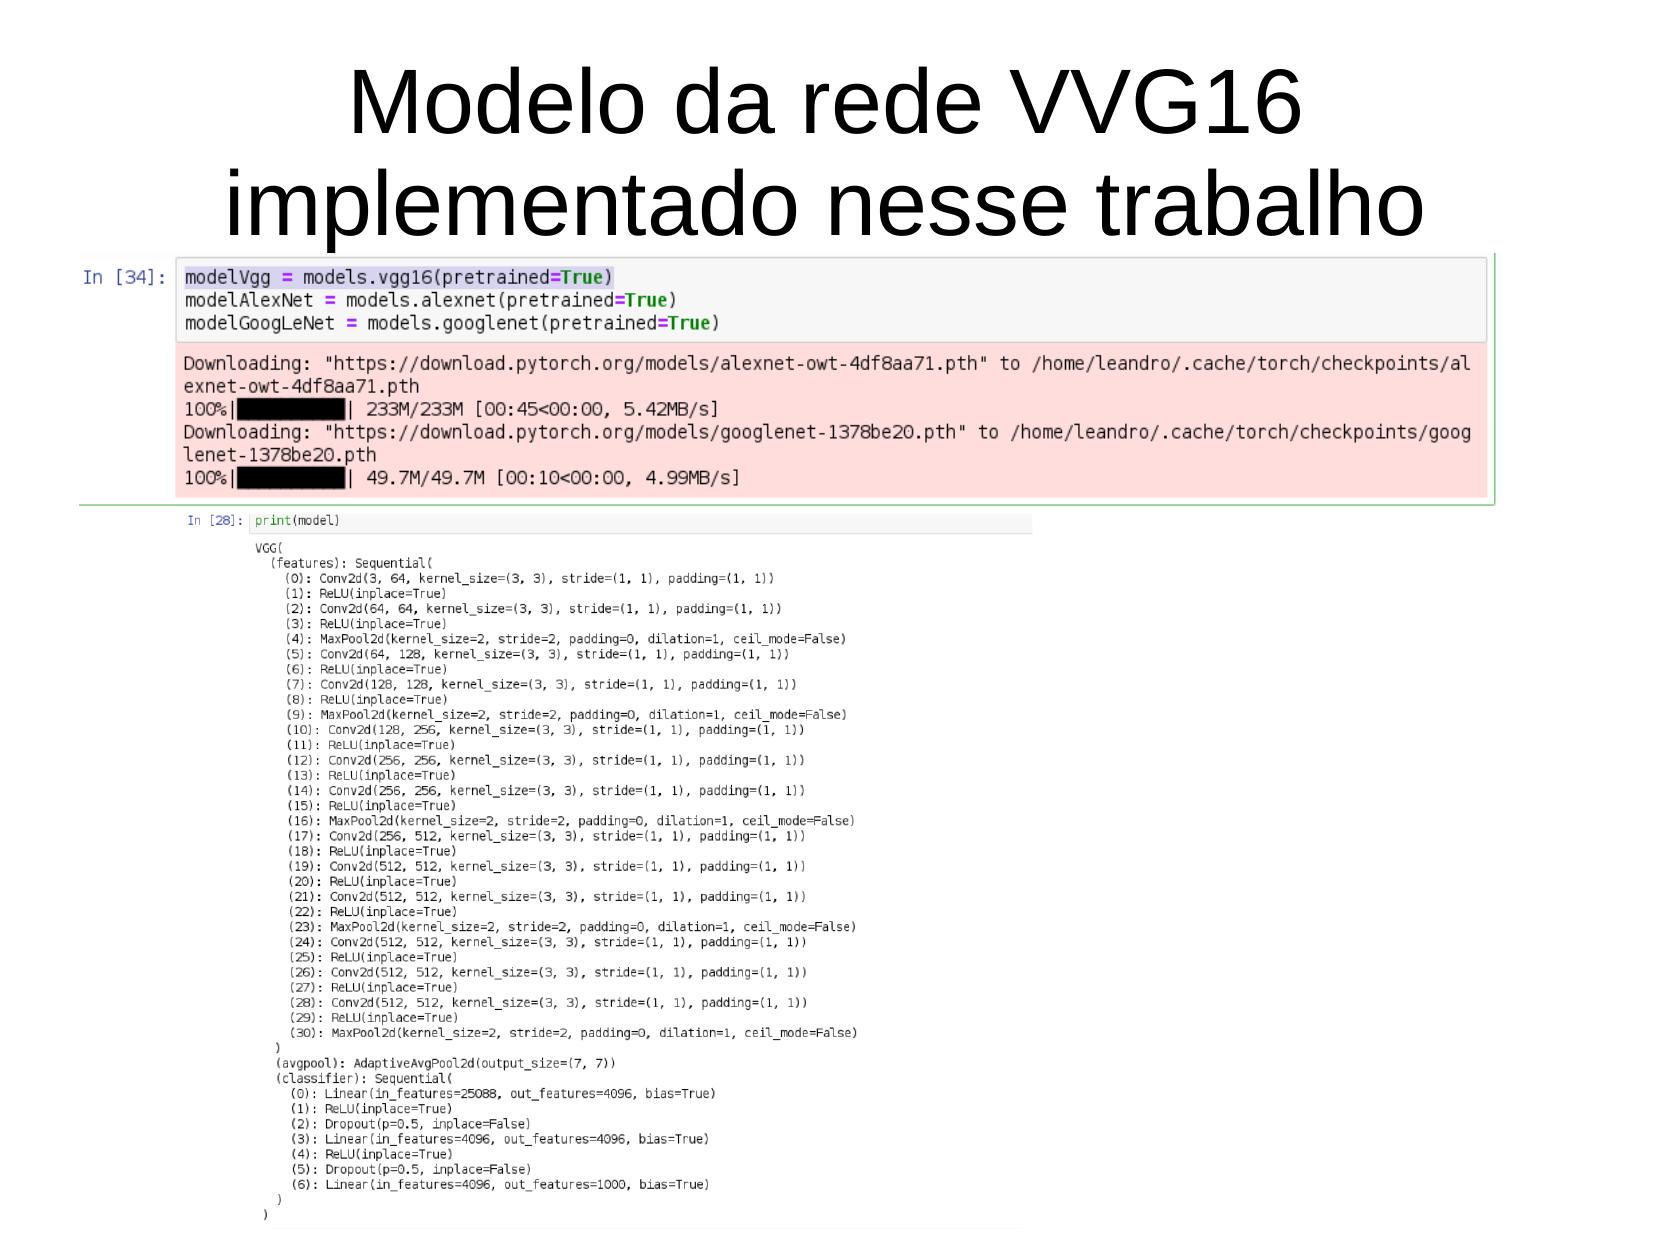

# Modelo da rede VVG16 implementado nesse trabalho